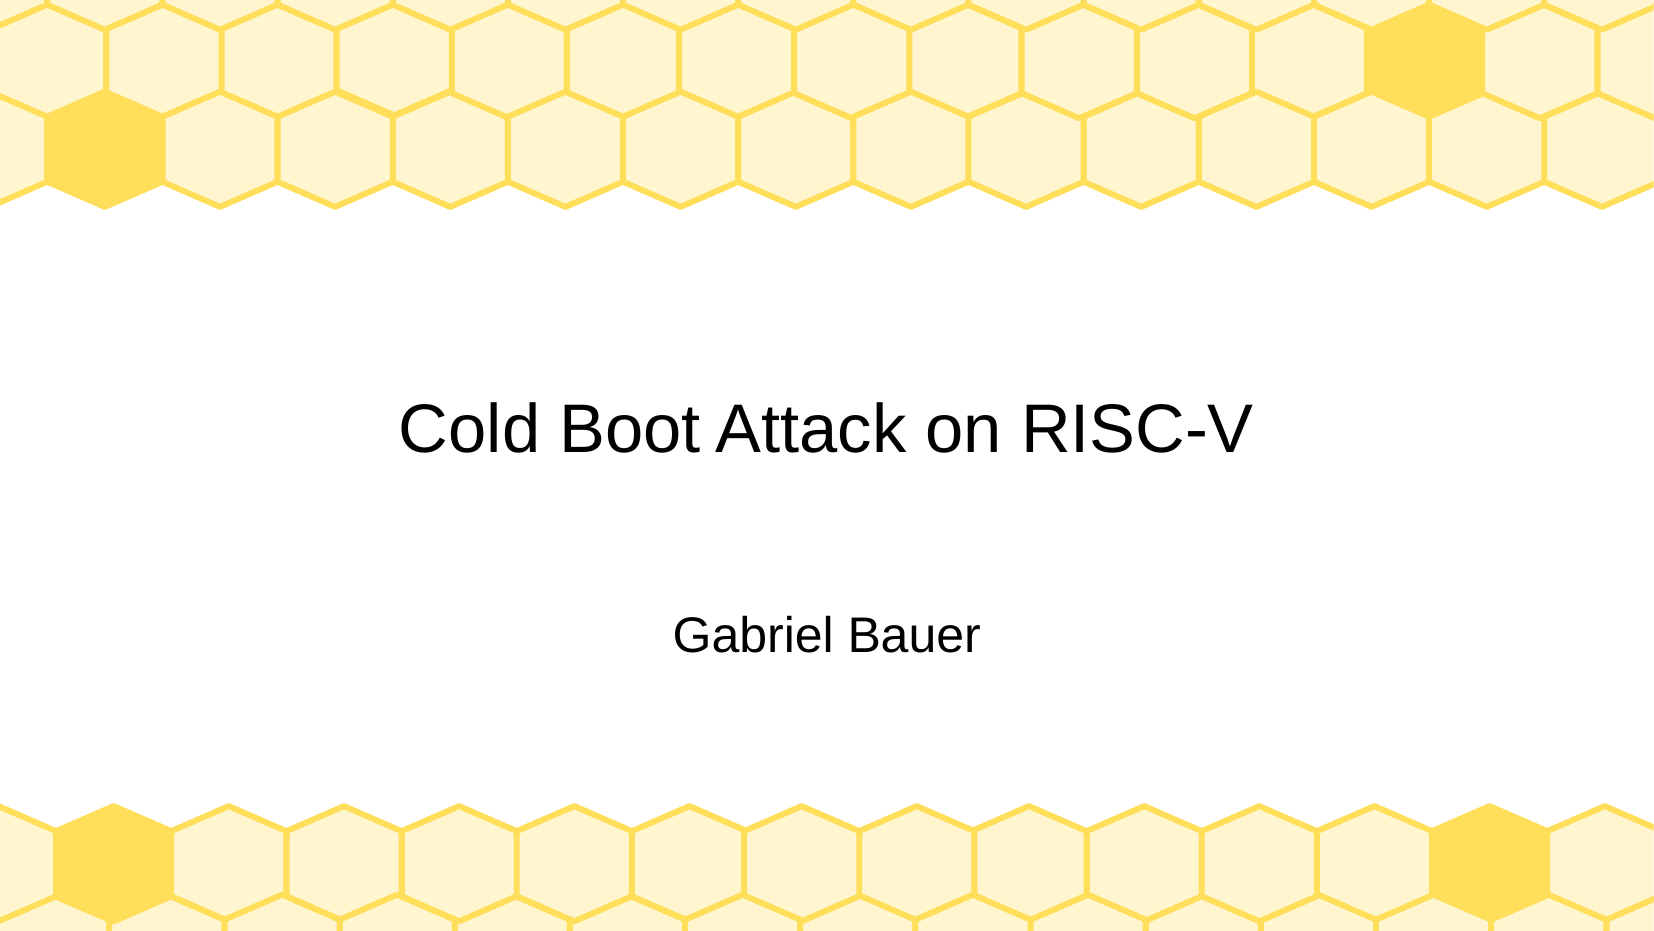

# Cold Boot Attack on RISC-V
Gabriel Bauer